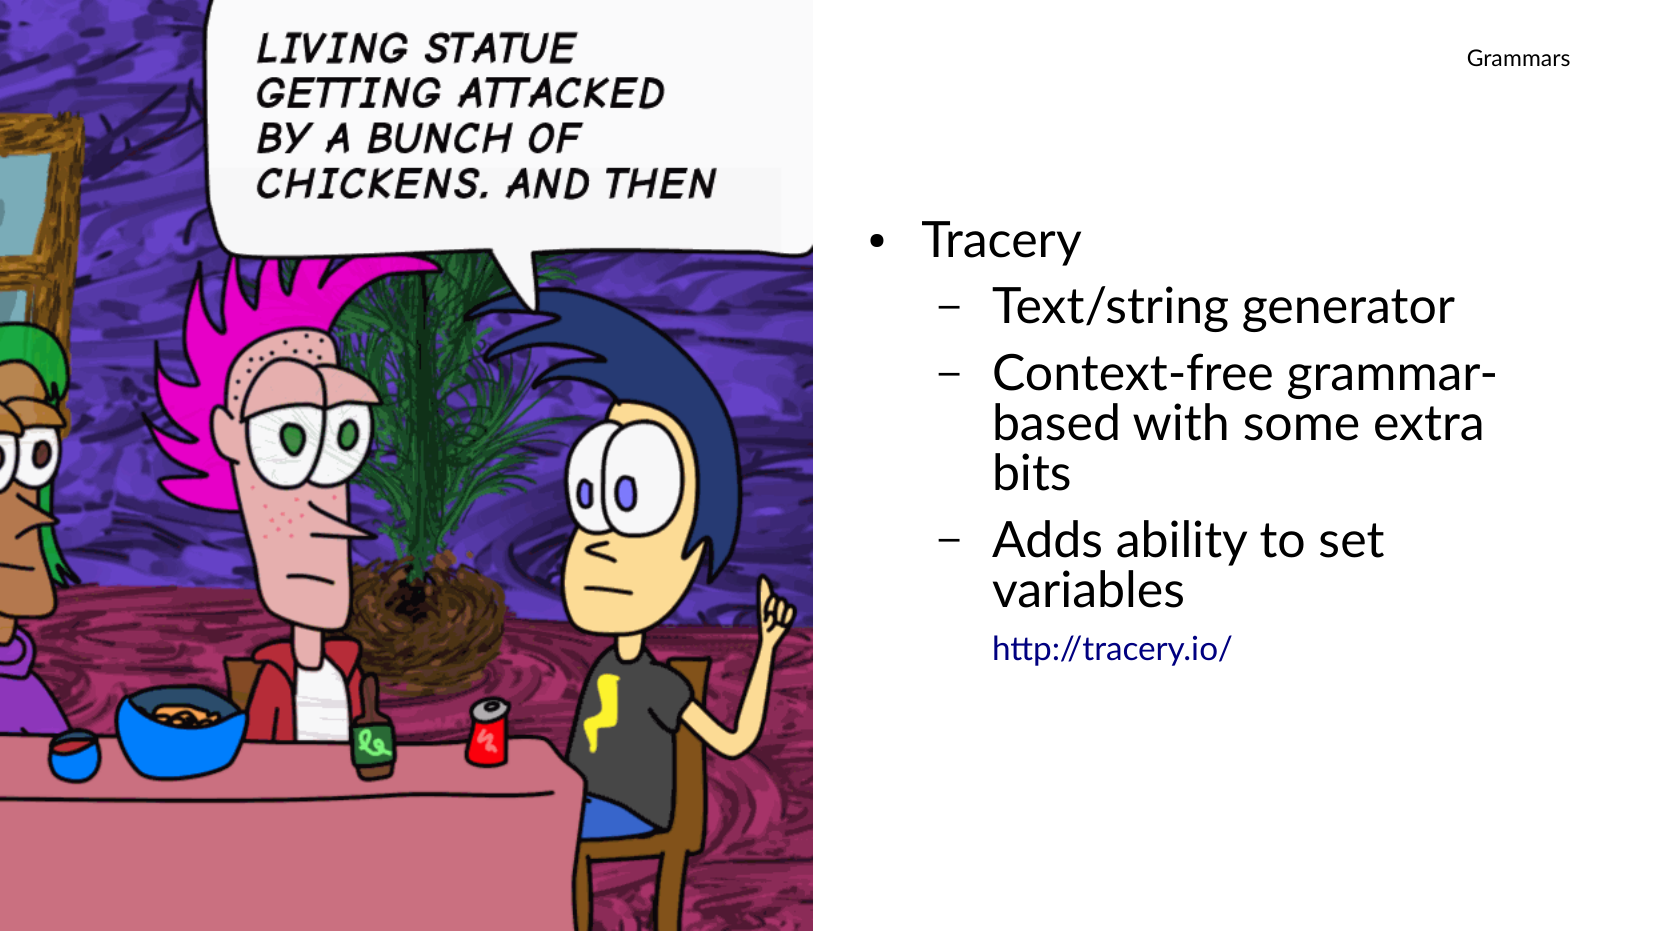

# Grammars
Tracery
Text/string generator
Context-free grammar-based with some extra bits
Adds ability to set variables
http://tracery.io/